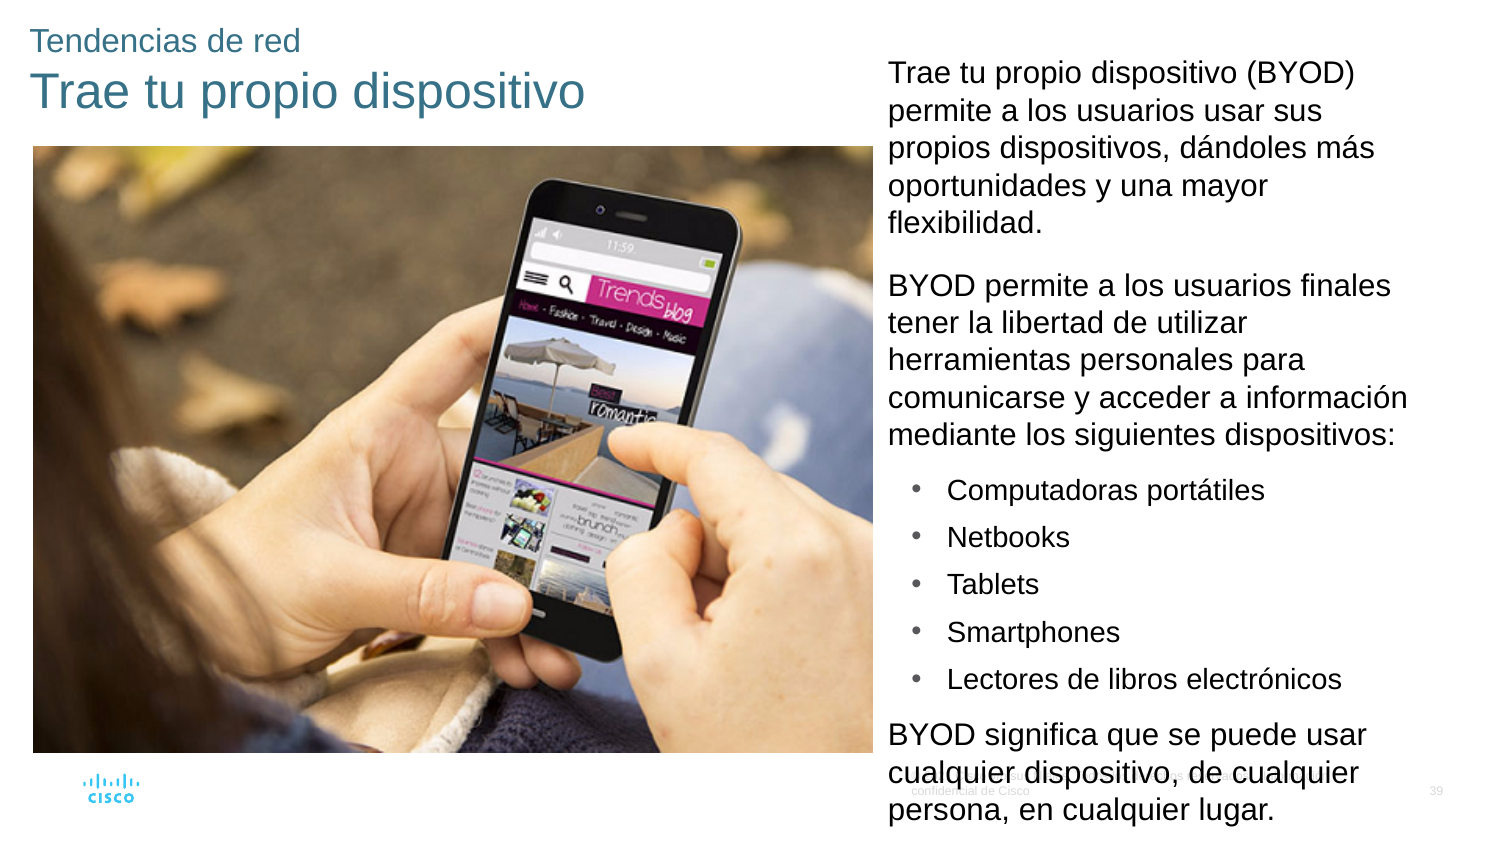

# Tendencias de red Trae tu propio dispositivo
Trae tu propio dispositivo (BYOD) permite a los usuarios usar sus propios dispositivos, dándoles más oportunidades y una mayor flexibilidad.
BYOD permite a los usuarios finales tener la libertad de utilizar herramientas personales para comunicarse y acceder a información mediante los siguientes dispositivos:
Computadoras portátiles
Netbooks
Tablets
Smartphones
Lectores de libros electrónicos
BYOD significa que se puede usar cualquier dispositivo, de cualquier persona, en cualquier lugar.